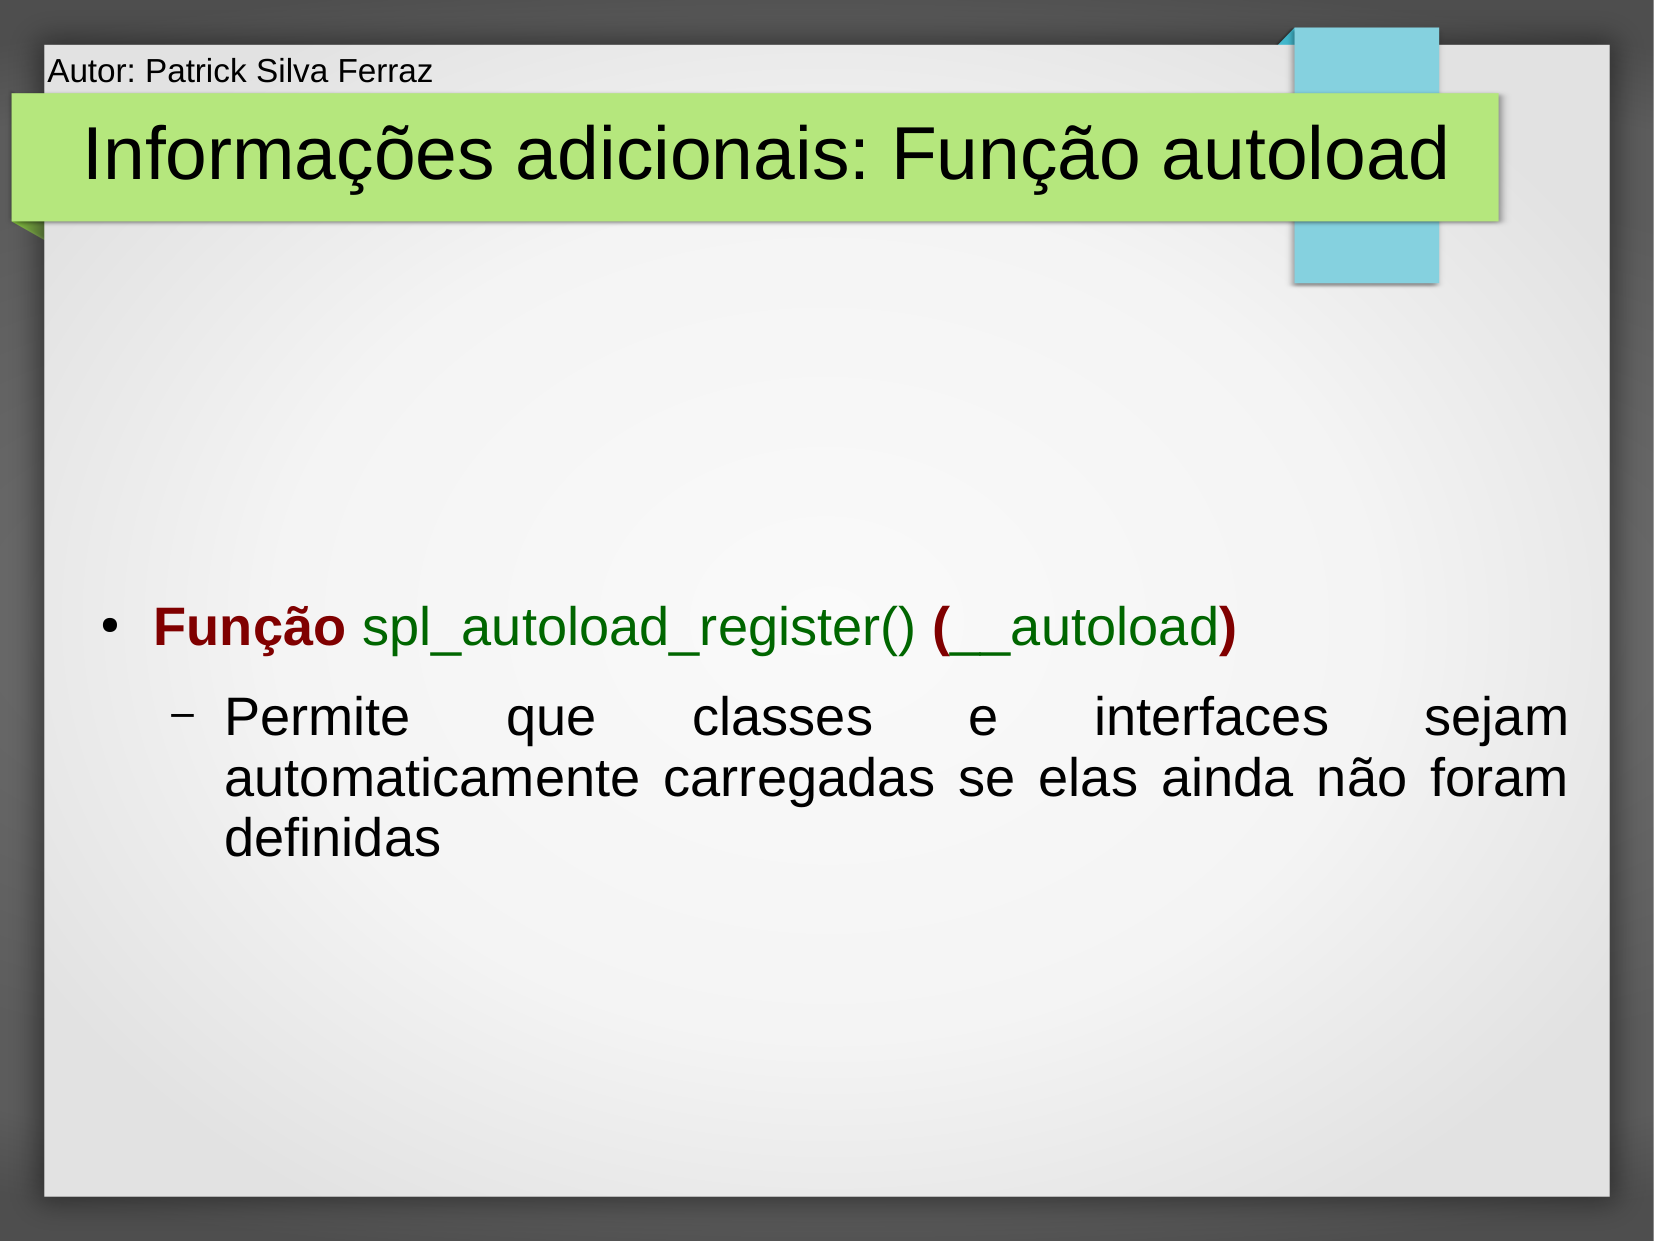

Autor: Patrick Silva Ferraz
# Informações adicionais: Função autoload
Função spl_autoload_register() (__autoload)
Permite que classes e interfaces sejam automaticamente carregadas se elas ainda não foram definidas